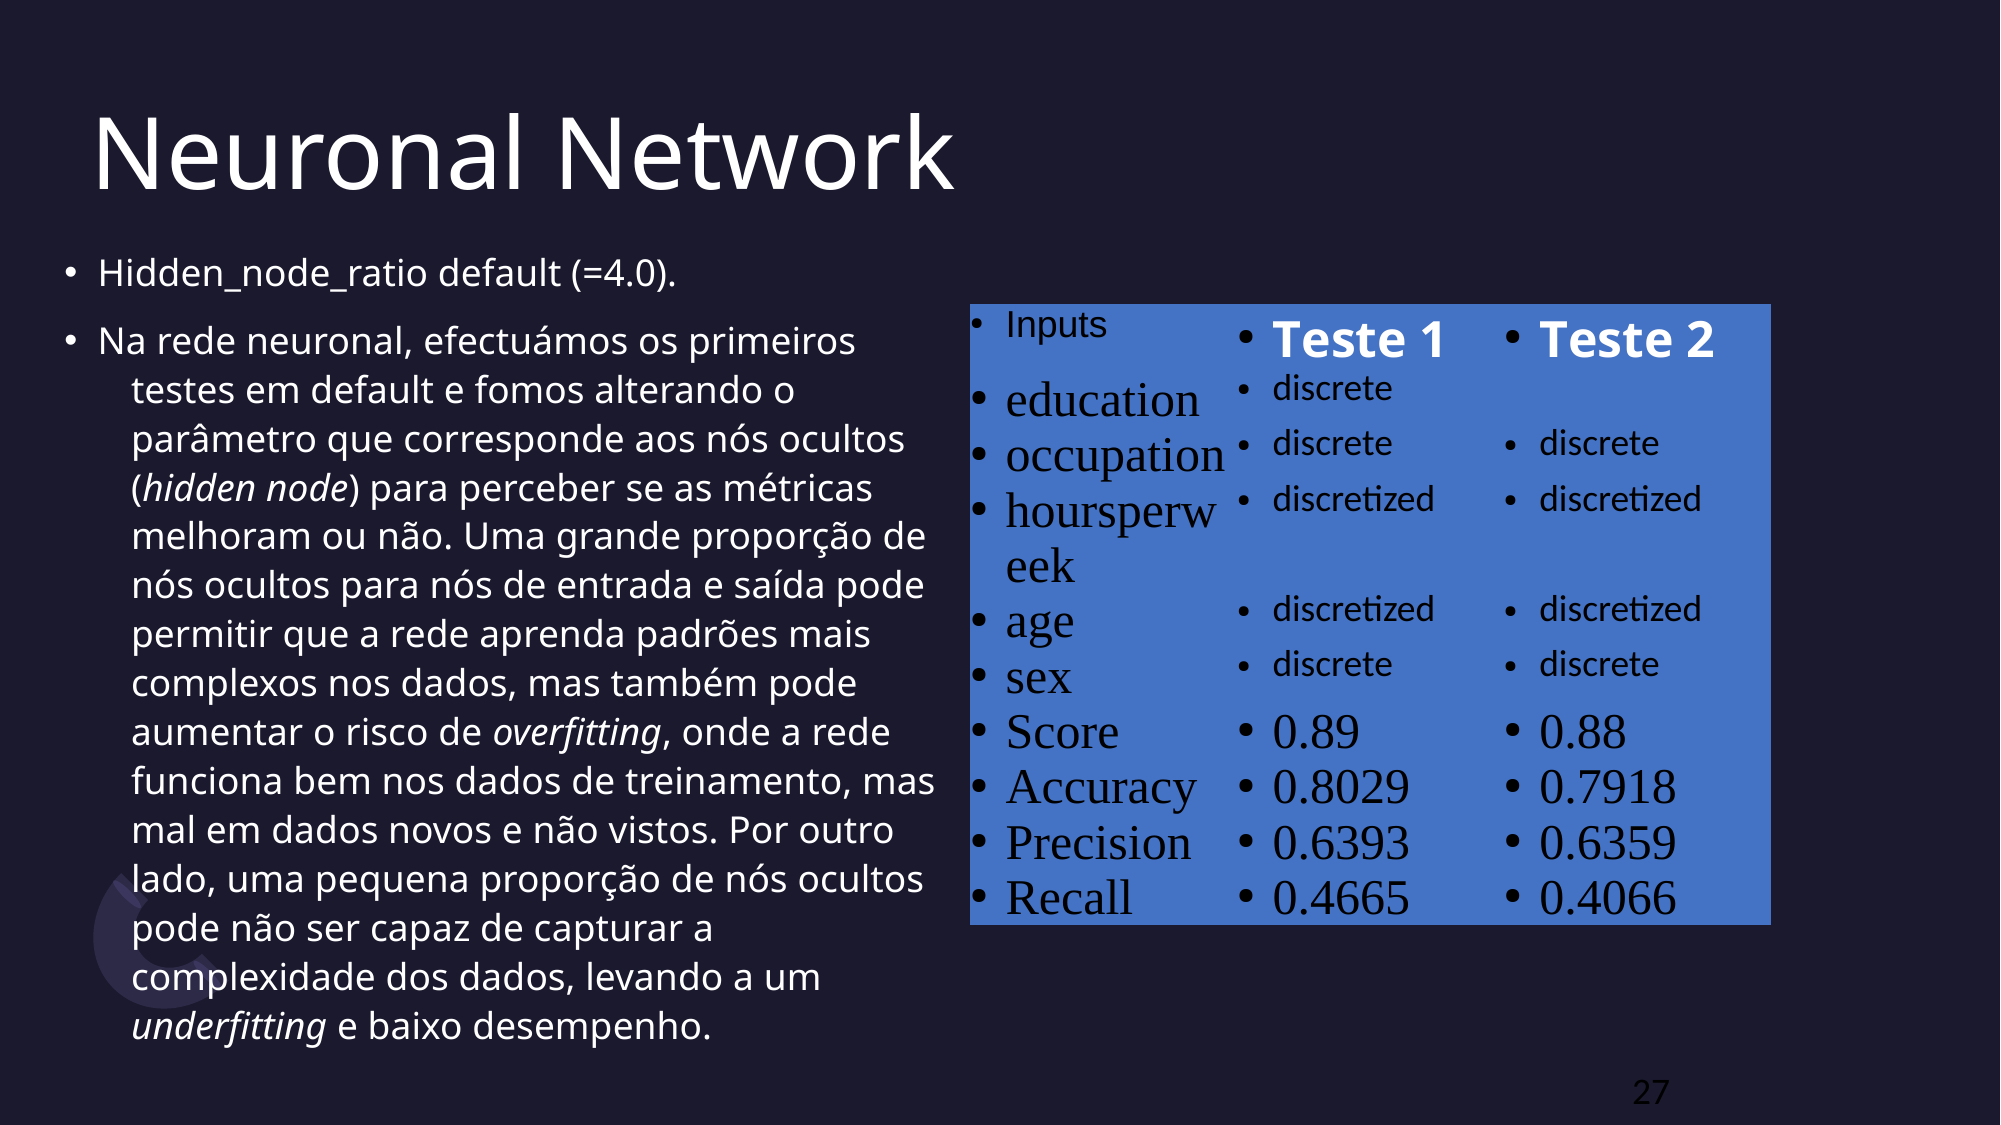

# Neuronal Network
Hidden_node_ratio default (=4.0).
Na rede neuronal, efectuámos os primeiros testes em default e fomos alterando o parâmetro que corresponde aos nós ocultos (hidden node) para perceber se as métricas melhoram ou não. Uma grande proporção de nós ocultos para nós de entrada e saída pode permitir que a rede aprenda padrões mais complexos nos dados, mas também pode aumentar o risco de overfitting, onde a rede funciona bem nos dados de treinamento, mas mal em dados novos e não vistos. Por outro lado, uma pequena proporção de nós ocultos pode não ser capaz de capturar a complexidade dos dados, levando a um underfitting e baixo desempenho.
| Inputs | Teste 1 | Teste 2 |
| --- | --- | --- |
| education | discrete | |
| occupation | discrete | discrete |
| hoursperweek | discretized | discretized |
| age | discretized | discretized |
| sex | discrete | discrete |
| Score | 0.89 | 0.88 |
| Accuracy | 0.8029 | 0.7918 |
| Precision | 0.6393 | 0.6359 |
| Recall | 0.4665 | 0.4066 |